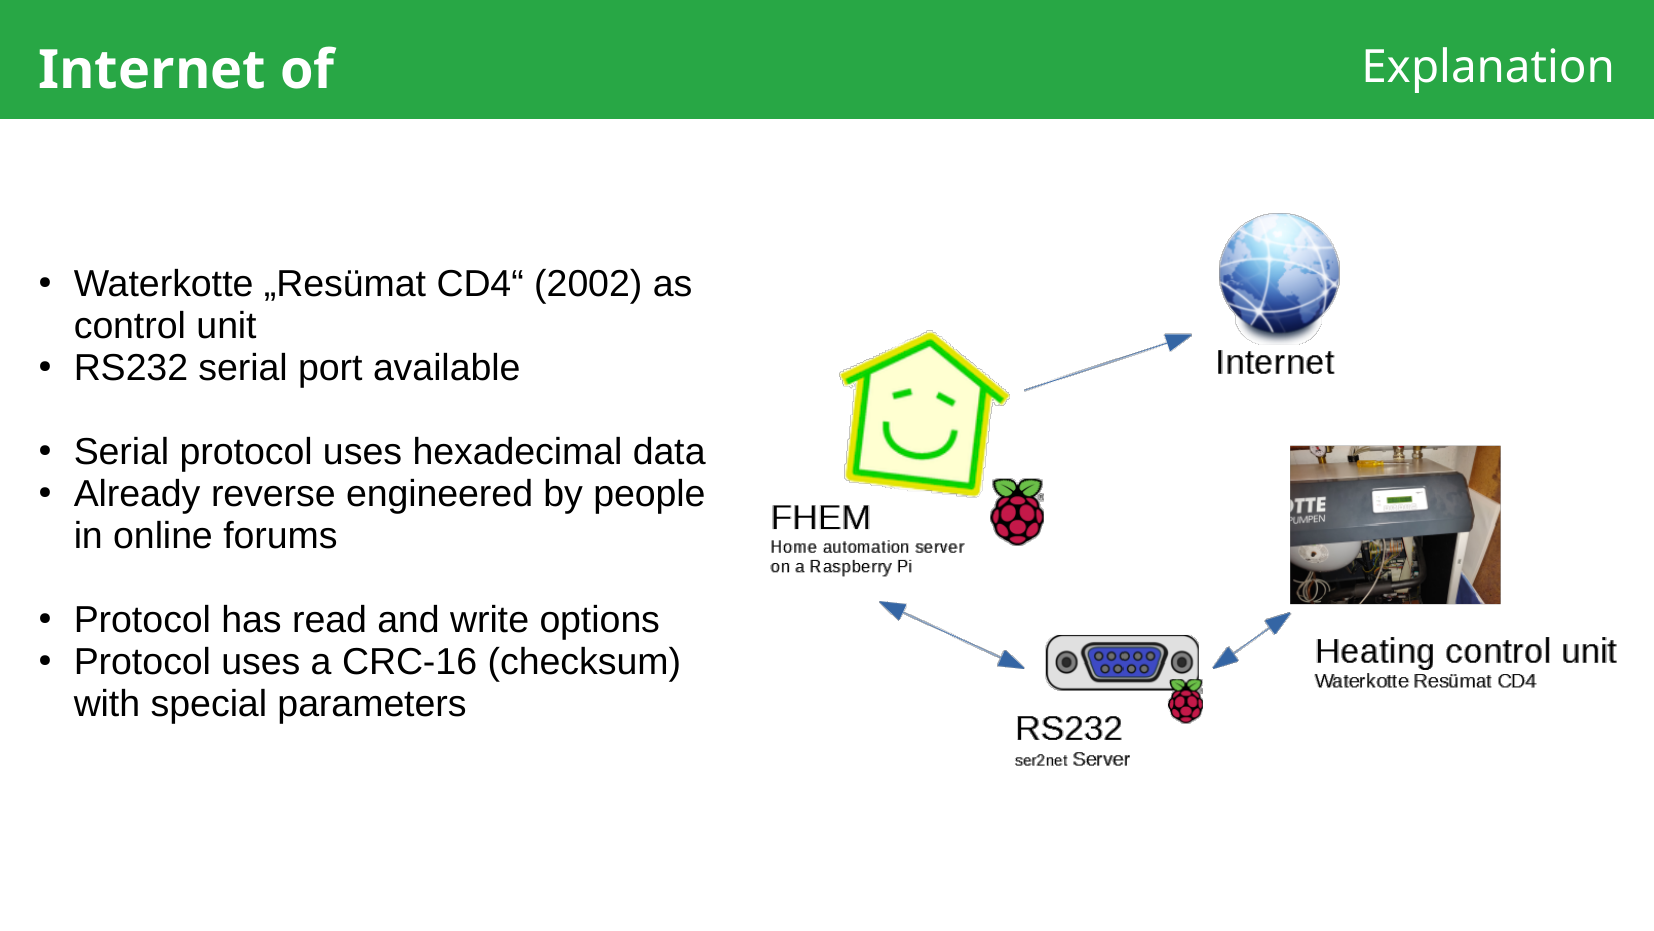

Internet of Things
Explanation
Waterkotte „Resümat CD4“ (2002) as control unit
RS232 serial port available
Serial protocol uses hexadecimal data
Already reverse engineered by people in online forums
Protocol has read and write options
Protocol uses a CRC-16 (checksum) with special parameters